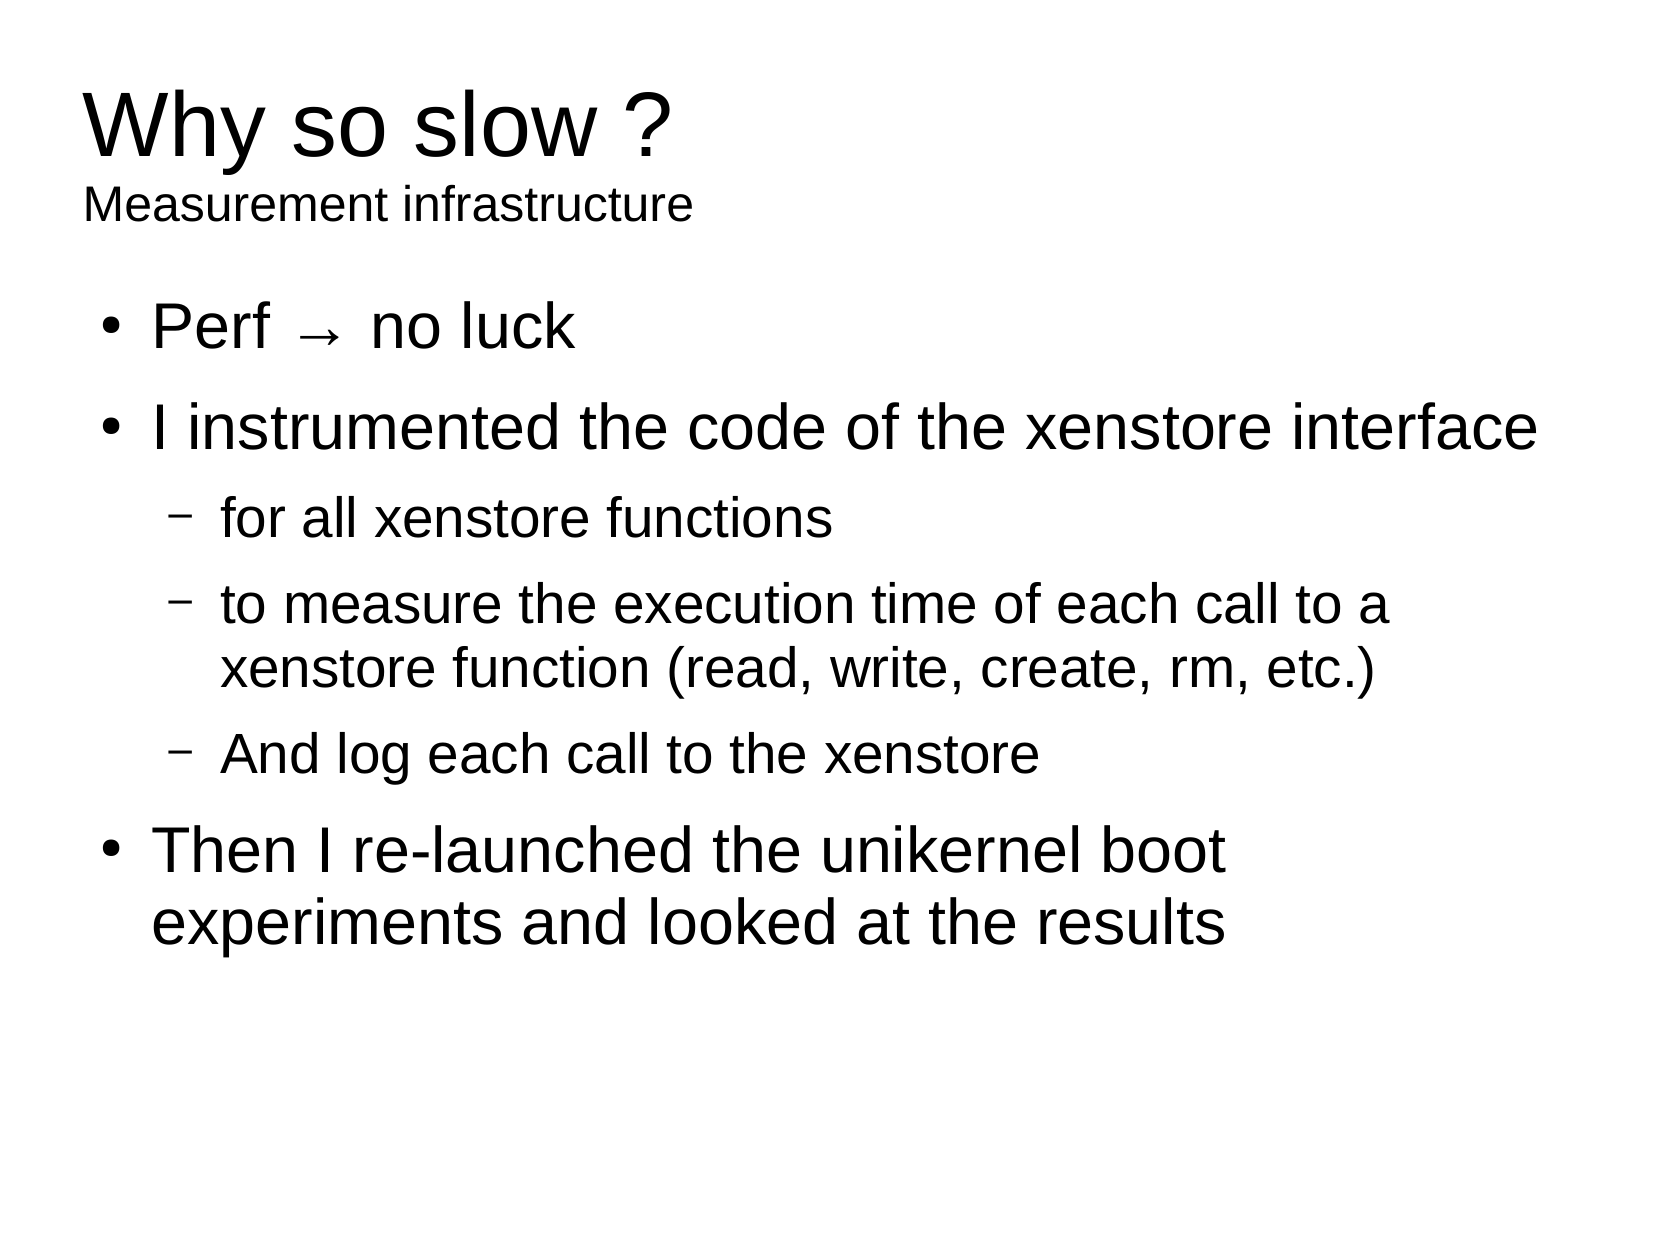

# Why so slow ? Measurement infrastructure
Perf → no luck
I instrumented the code of the xenstore interface
for all xenstore functions
to measure the execution time of each call to a xenstore function (read, write, create, rm, etc.)
And log each call to the xenstore
Then I re-launched the unikernel boot experiments and looked at the results